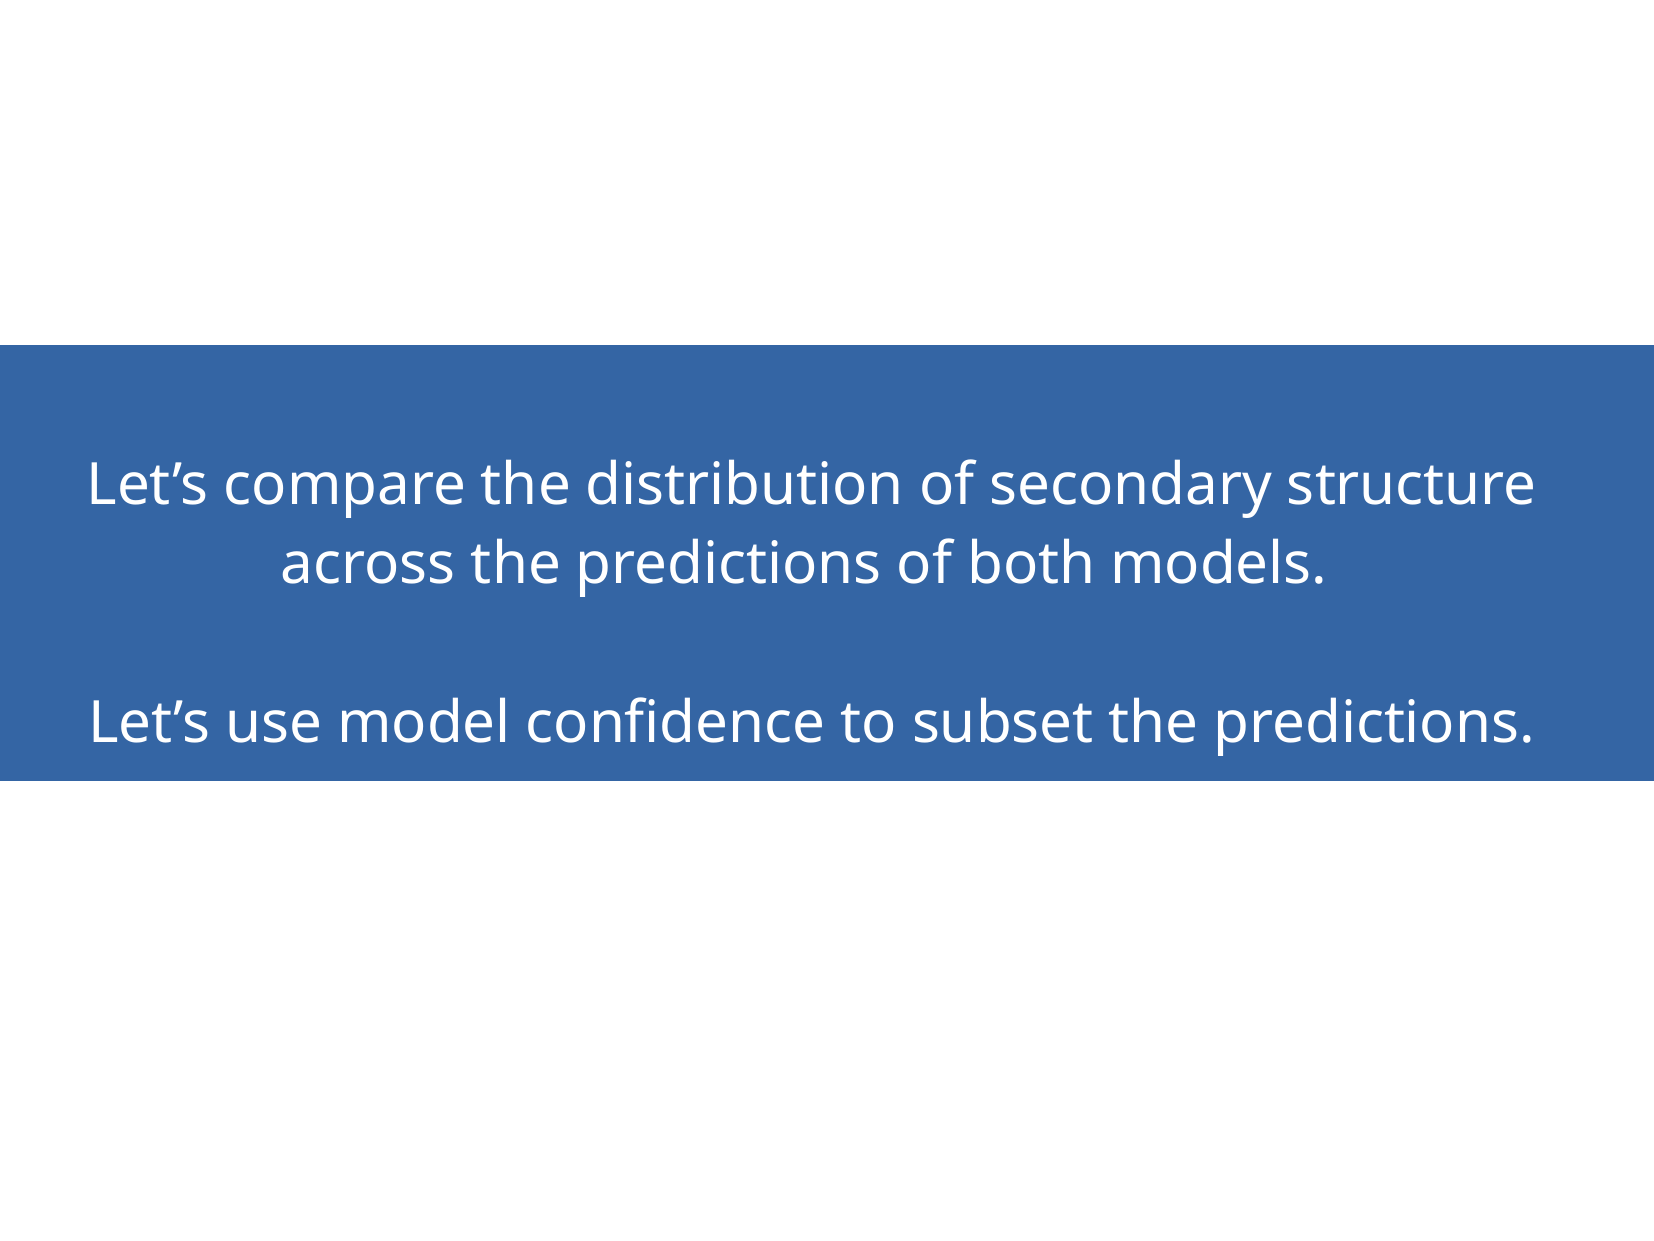

Let’s compare the distribution of secondary structure
across the predictions of both models.
Let’s use model confidence to subset the predictions.